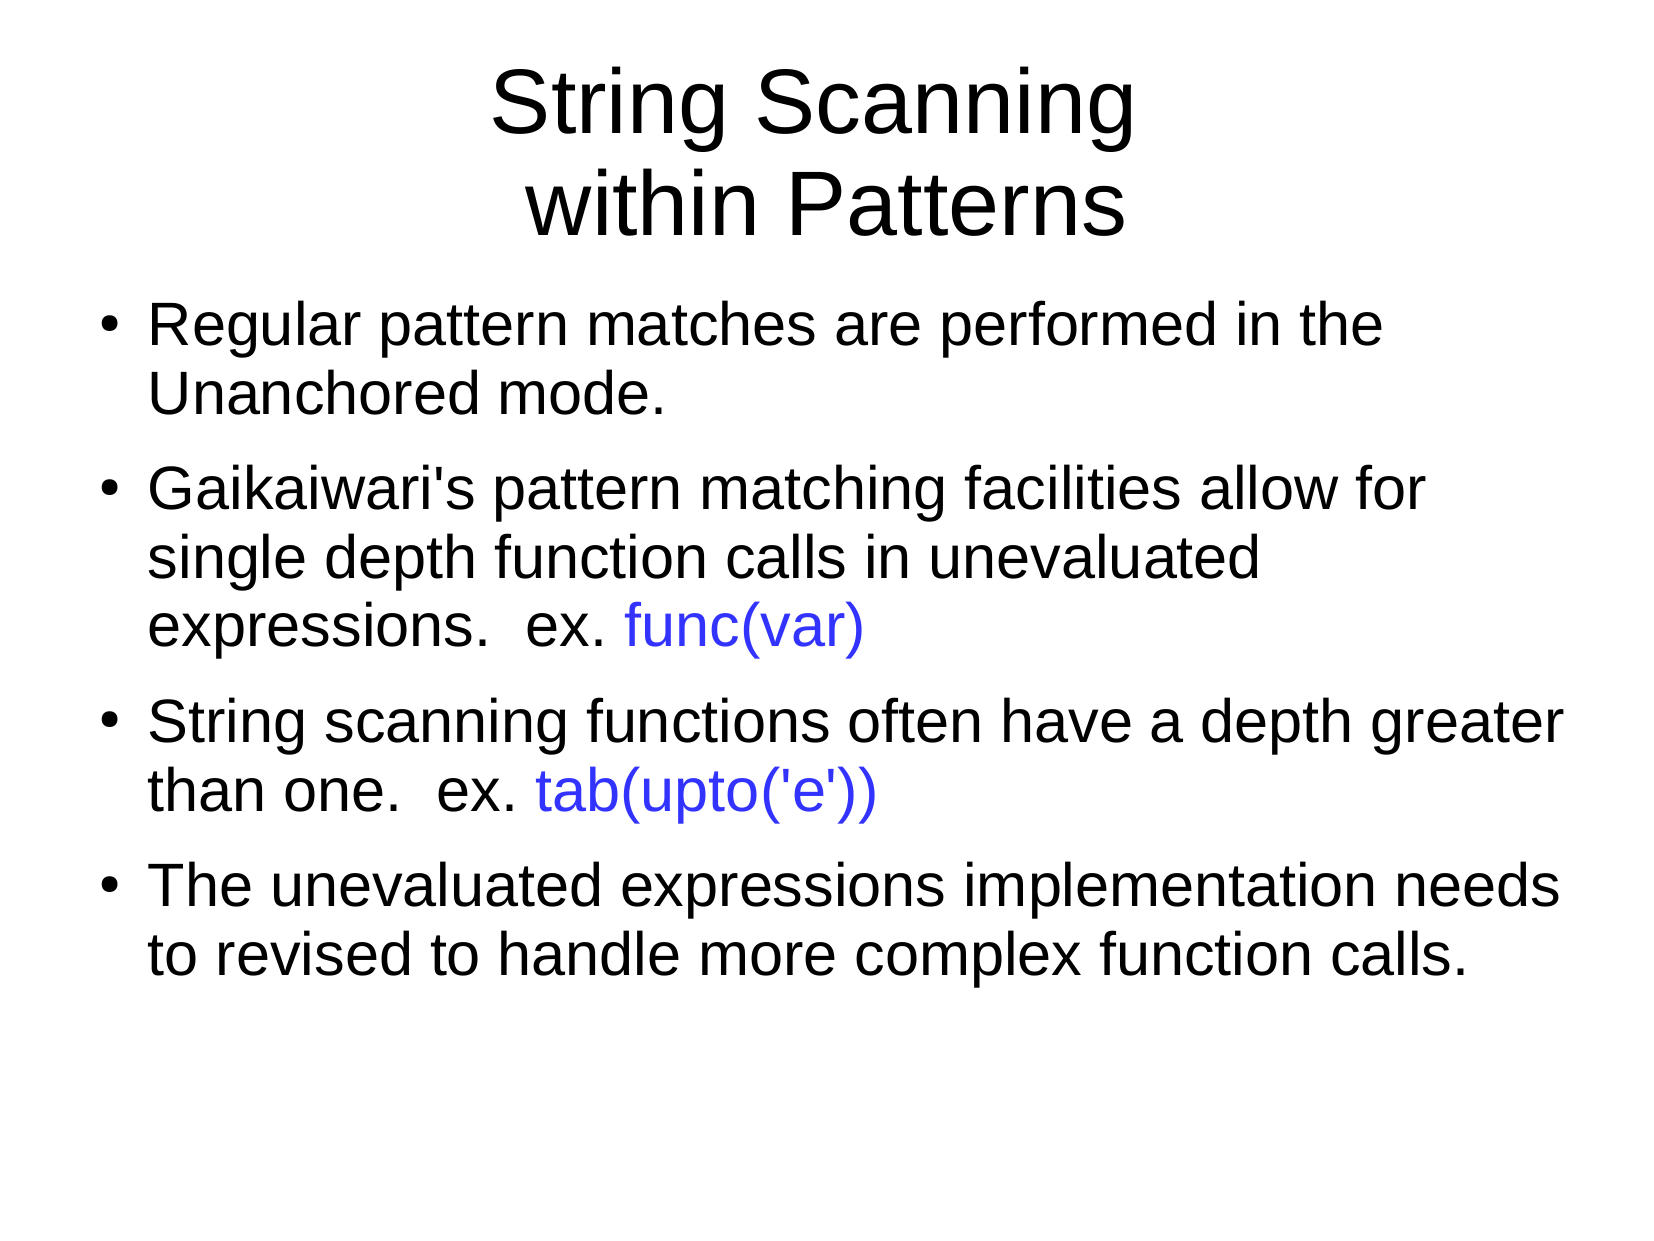

# String Scanning within Patterns
Regular pattern matches are performed in the Unanchored mode.
Gaikaiwari's pattern matching facilities allow for single depth function calls in unevaluated expressions. ex. func(var)
String scanning functions often have a depth greater than one. ex. tab(upto('e'))
The unevaluated expressions implementation needs to revised to handle more complex function calls.